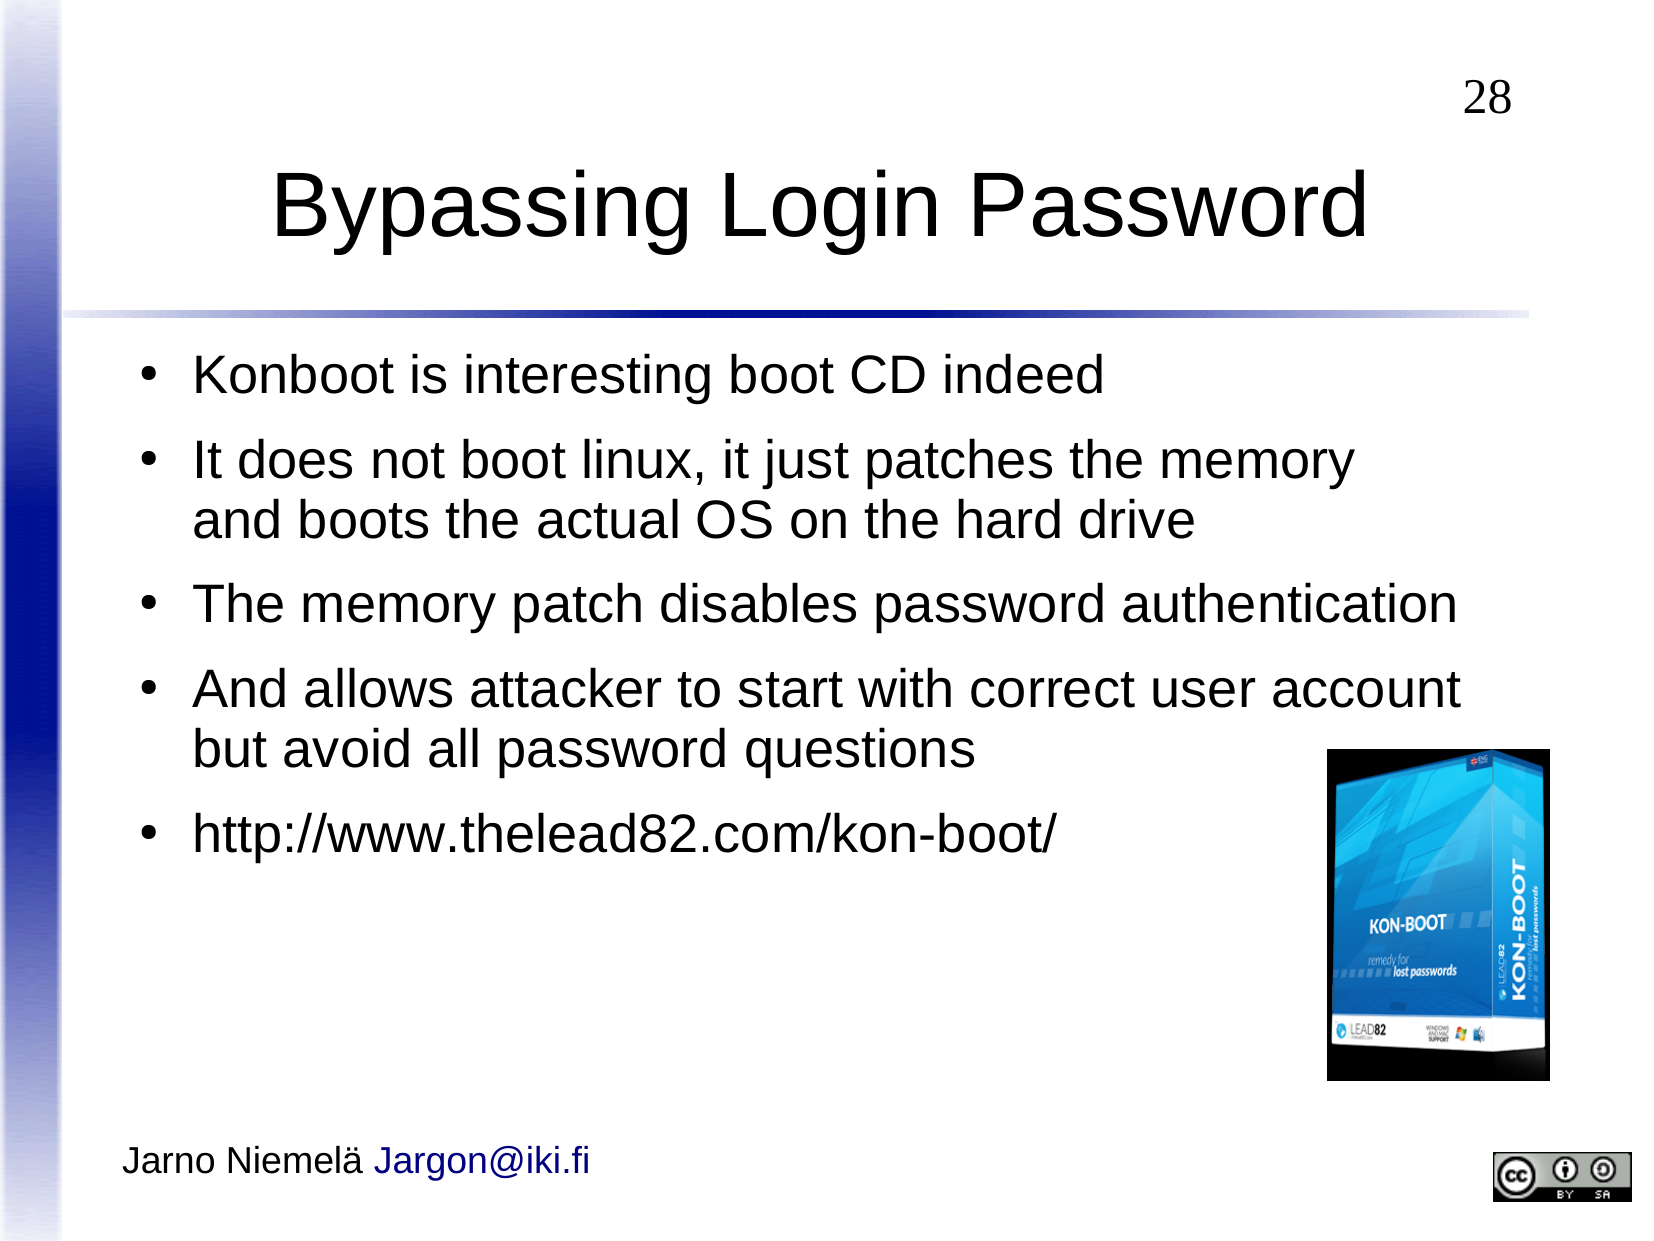

# Bypassing Login Password
Konboot is interesting boot CD indeed
It does not boot linux, it just patches the memory
and boots the actual OS on the hard drive
The memory patch disables password authentication
And allows attacker to start with correct user account
but avoid all password questions
http://www.thelead82.com/kon-boot/